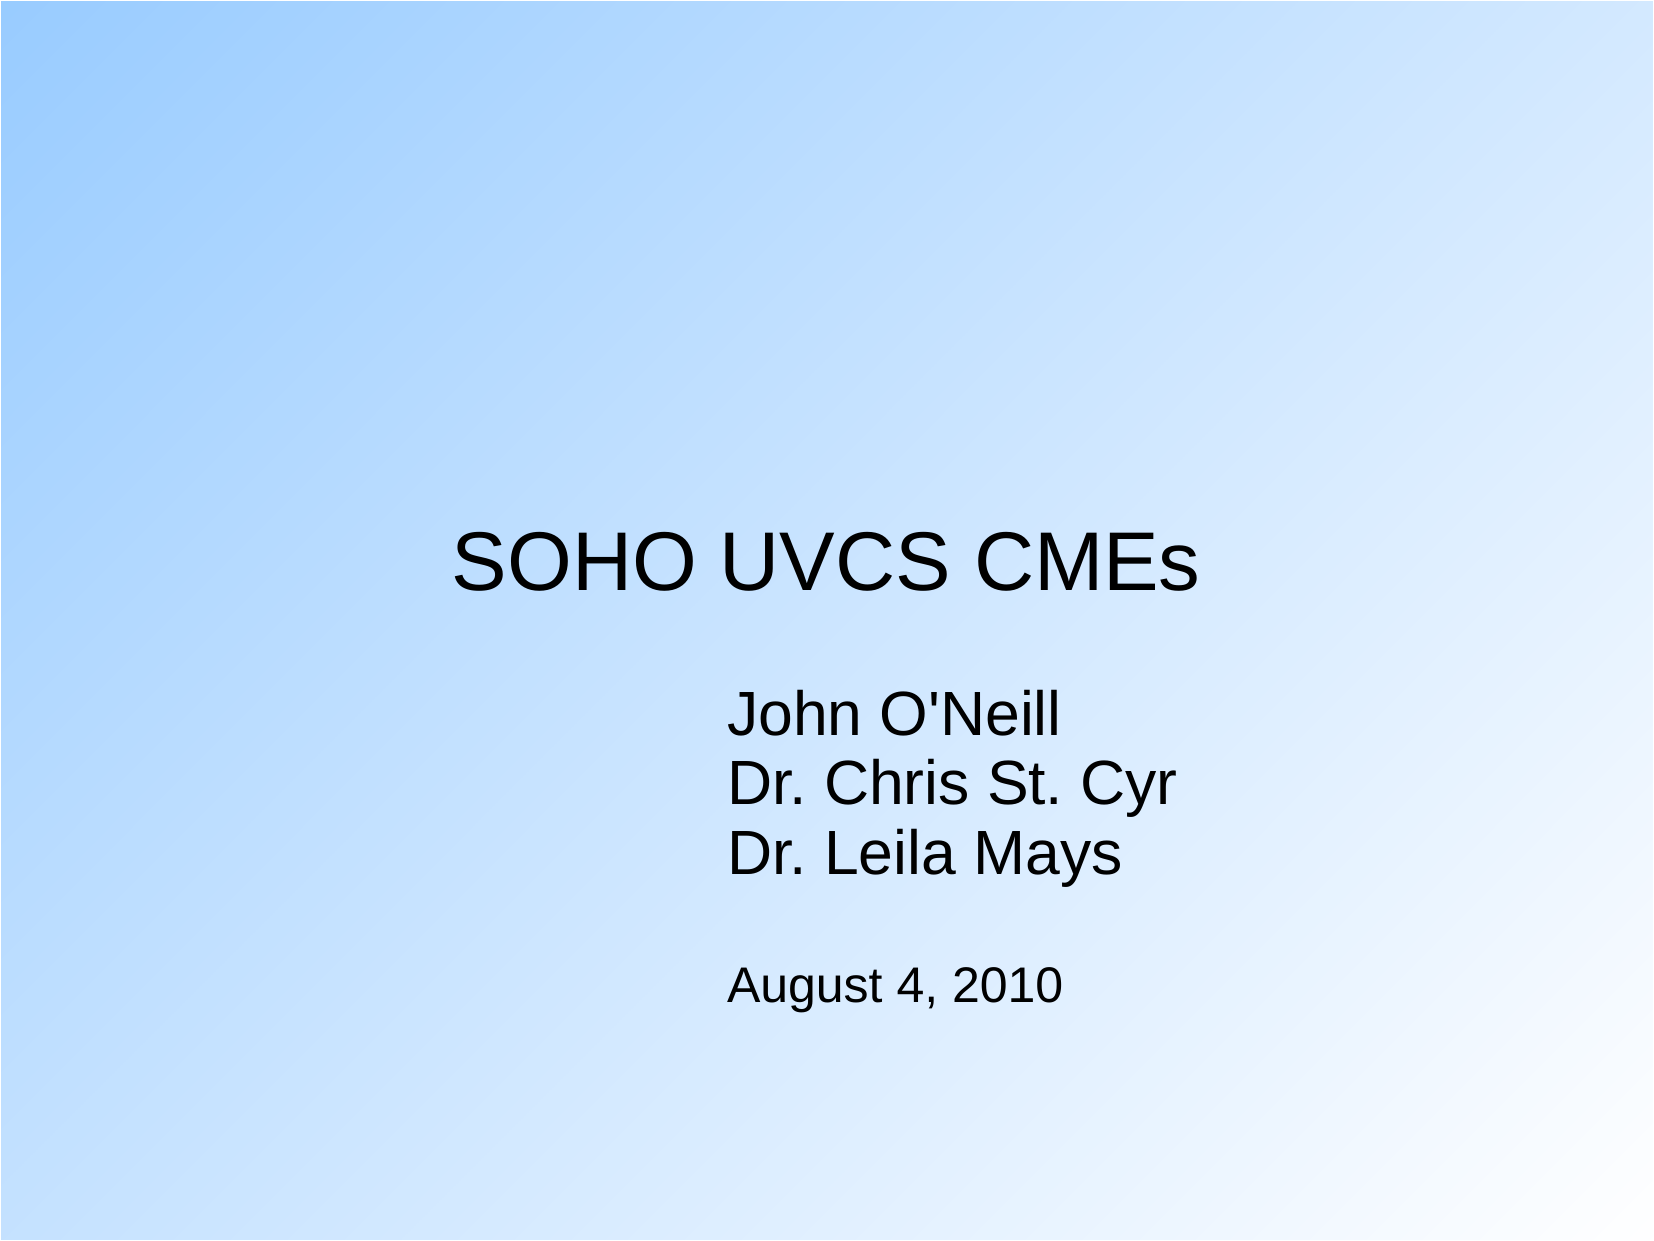

# SOHO UVCS CMEs
John O'Neill
Dr. Chris St. Cyr
Dr. Leila Mays
August 4, 2010